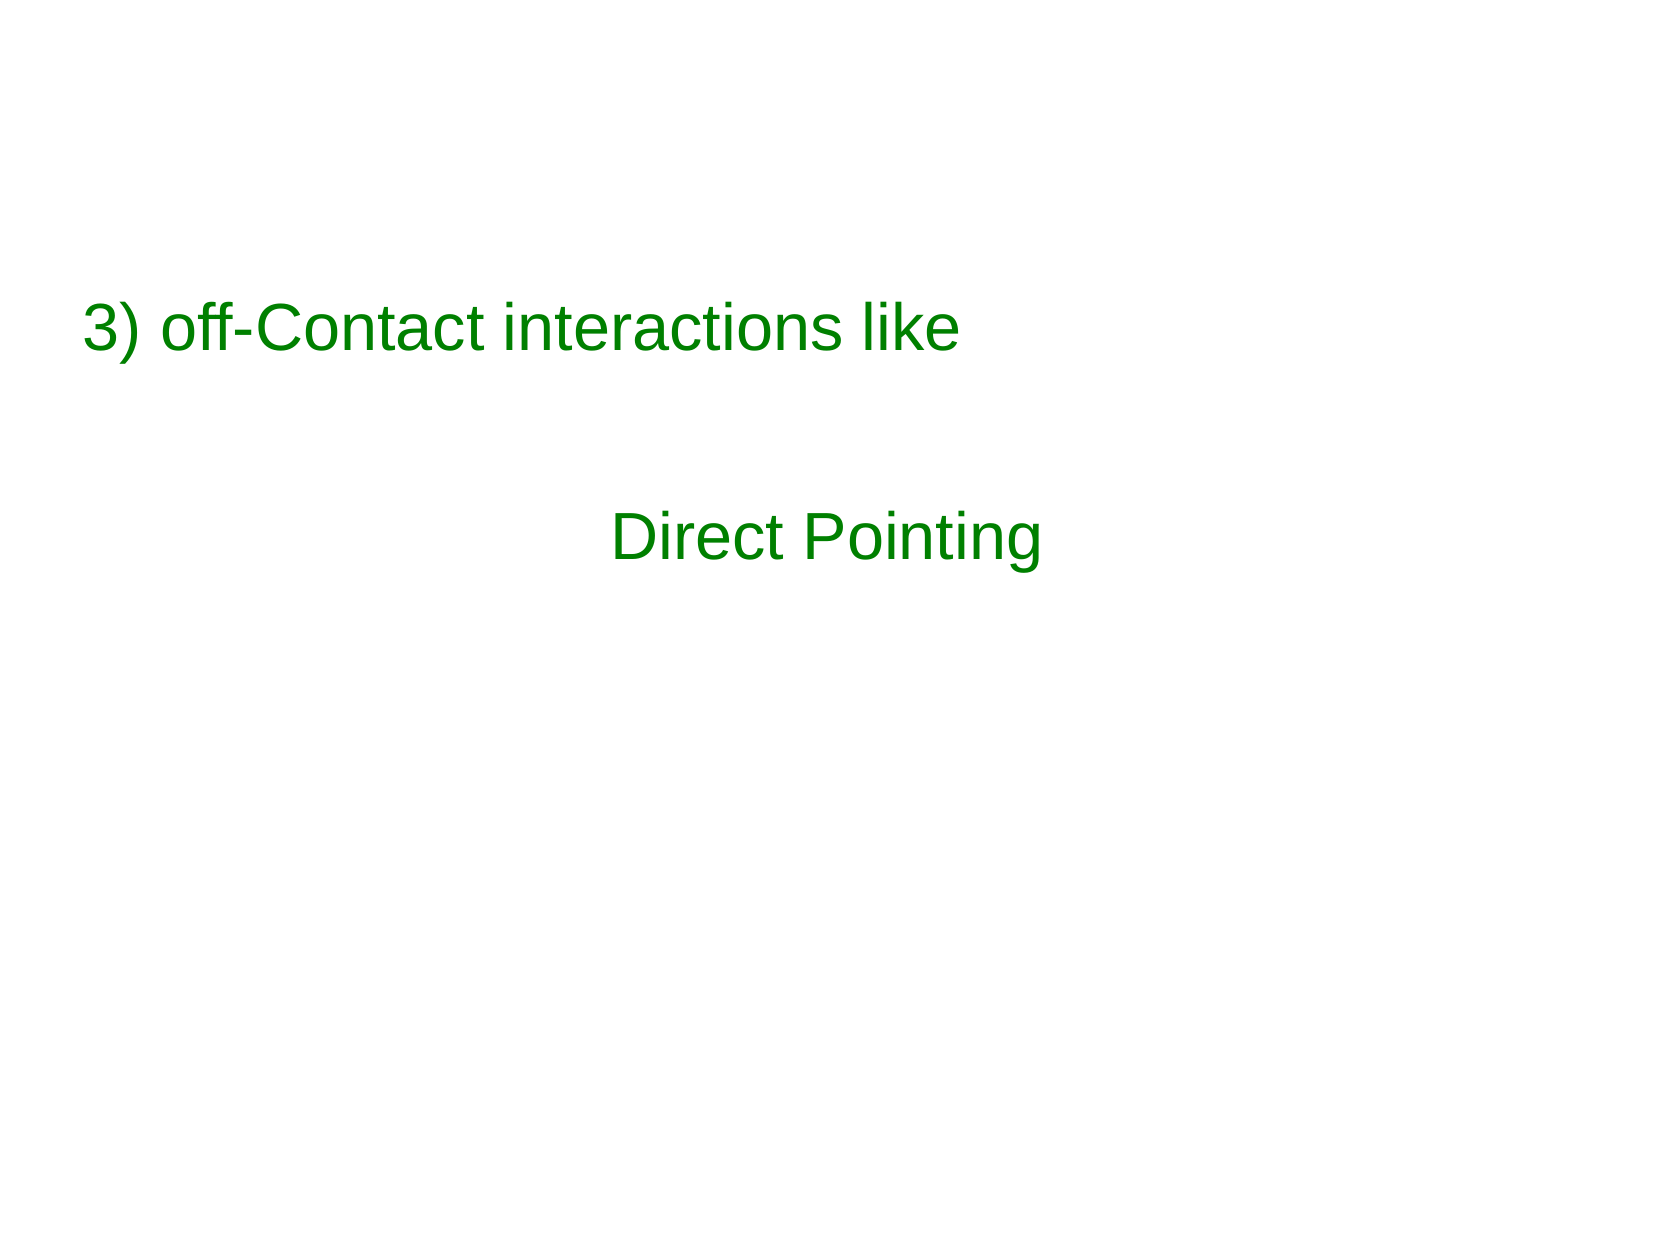

# 3) off-Contact interactions like
Direct Pointing